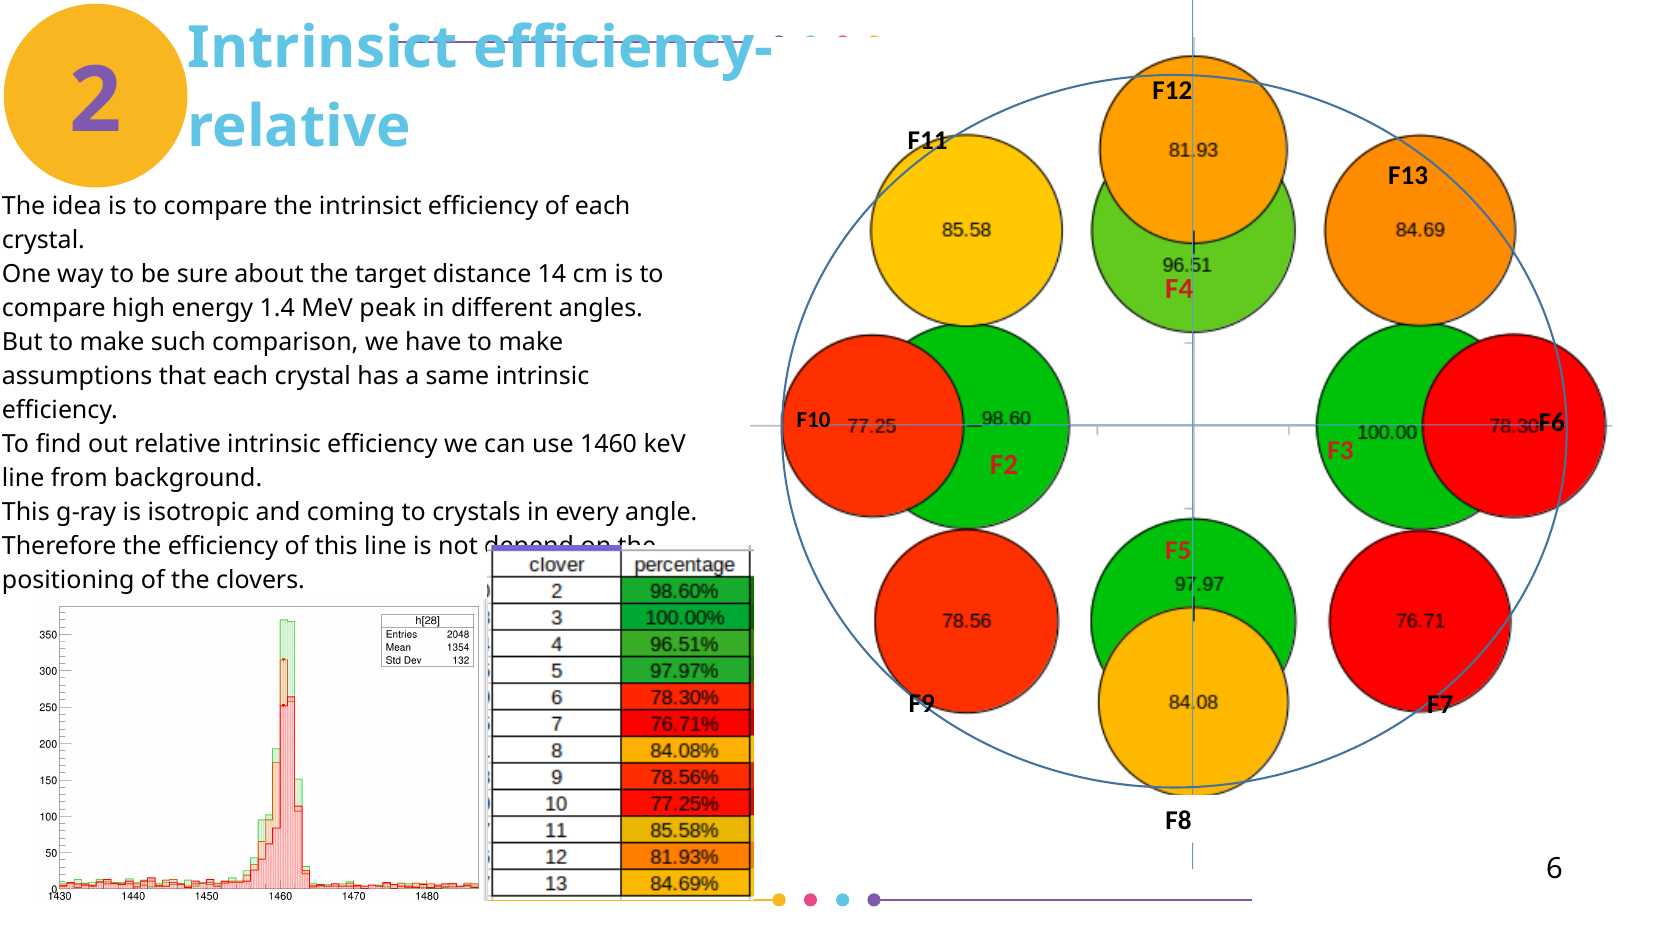

F12
F11
F13
F4
F10
F6
F3
F2
F5
F9
F7
F8
# Intrinsict efficiency- relative
2
The idea is to compare the intrinsict efficiency of each crystal.
One way to be sure about the target distance 14 cm is to compare high energy 1.4 MeV peak in different angles.
But to make such comparison, we have to make assumptions that each crystal has a same intrinsic efficiency.
To find out relative intrinsic efficiency we can use 1460 keV line from background.
This g-ray is isotropic and coming to crystals in every angle. Therefore the efficiency of this line is not depend on the positioning of the clovers.
6